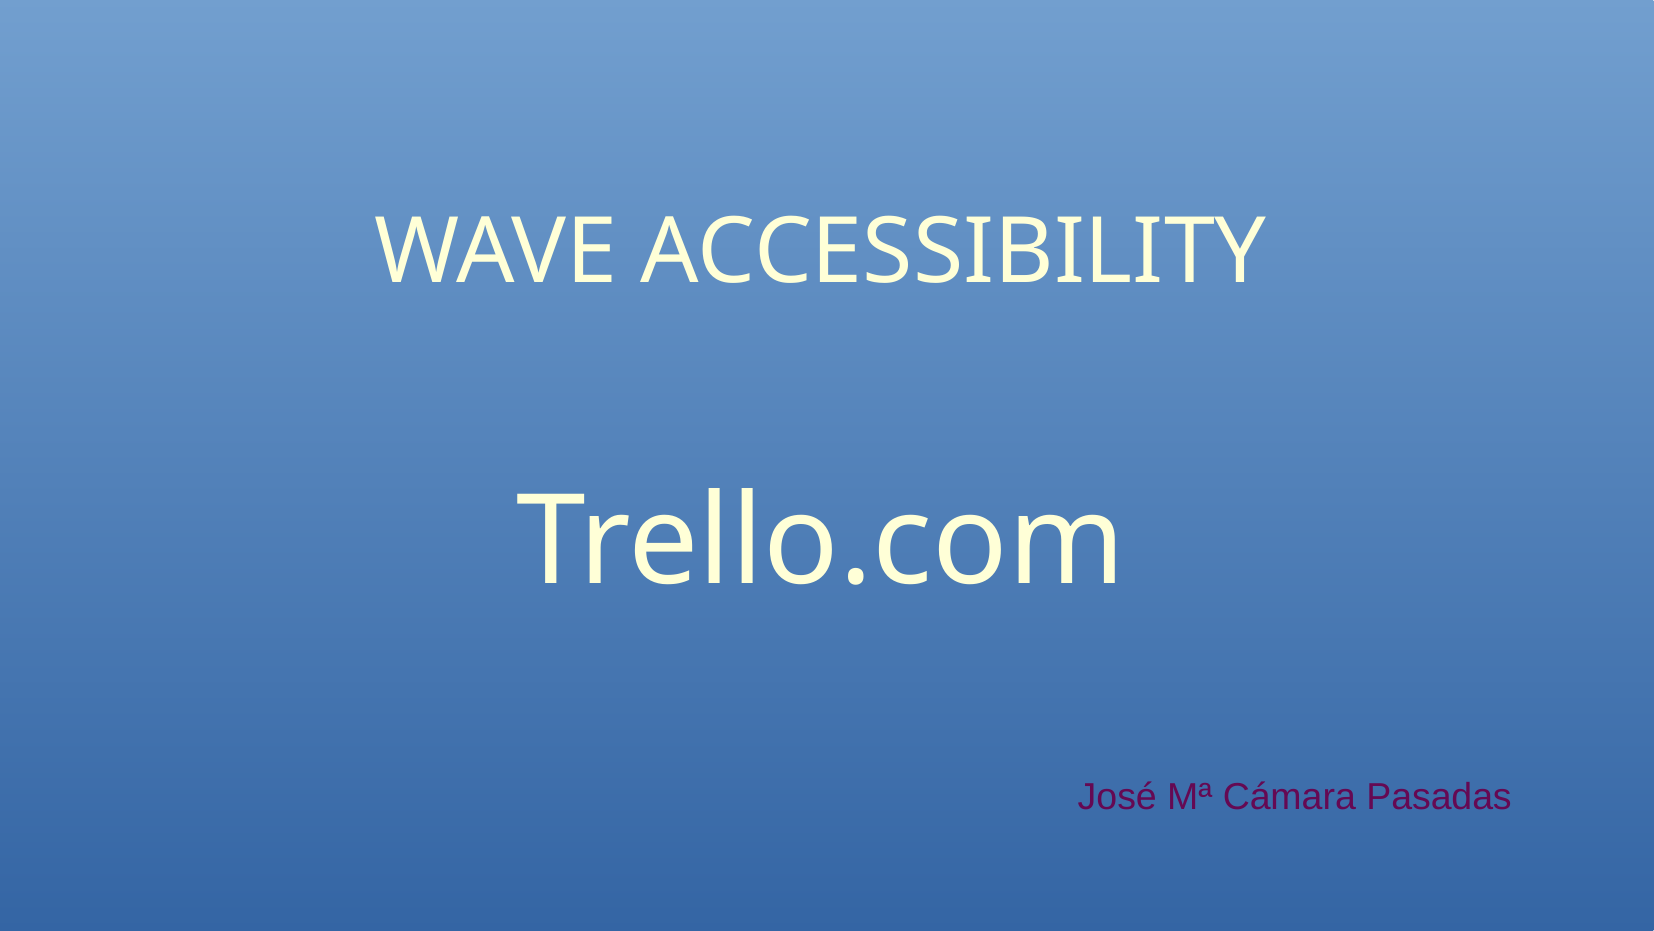

# WAVE ACCESSIBILITY
Trello.com
José Mª Cámara Pasadas